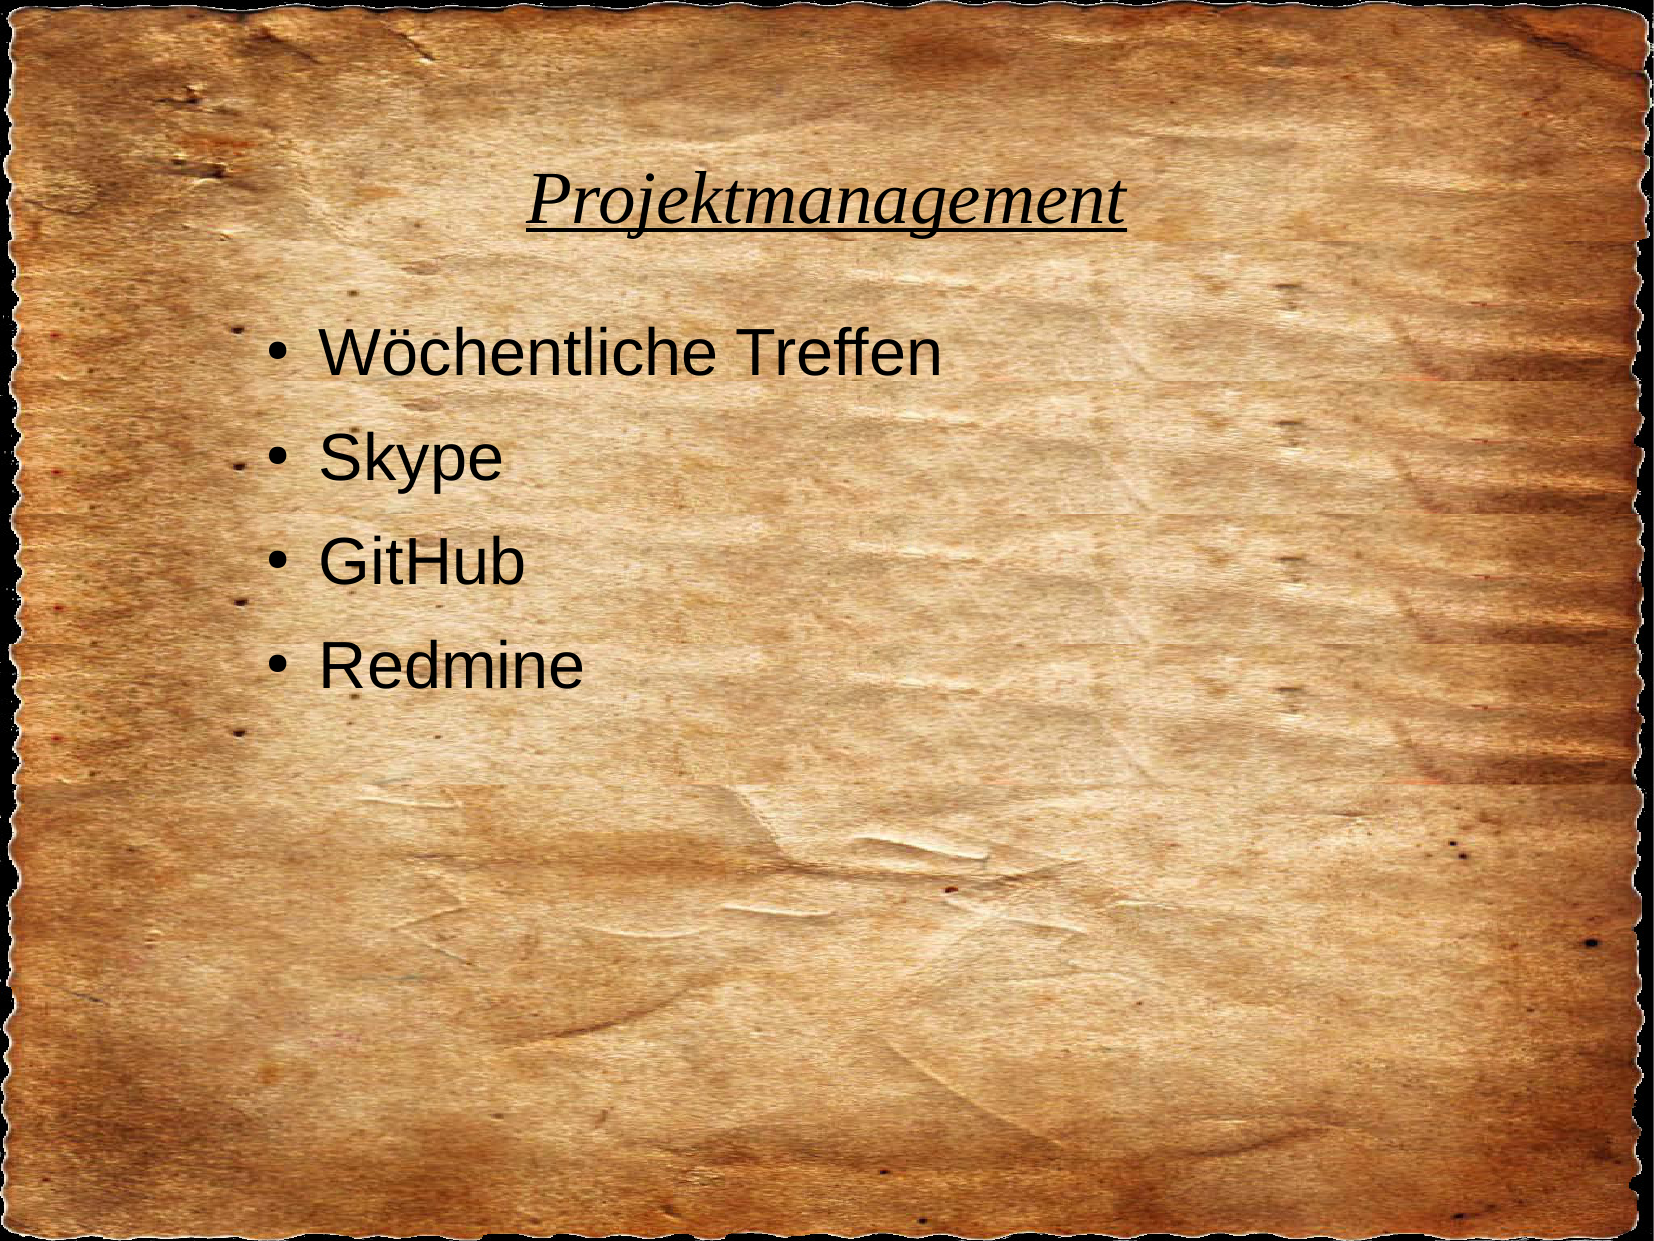

# Projektmanagement
Wöchentliche Treffen
Skype
GitHub
Redmine